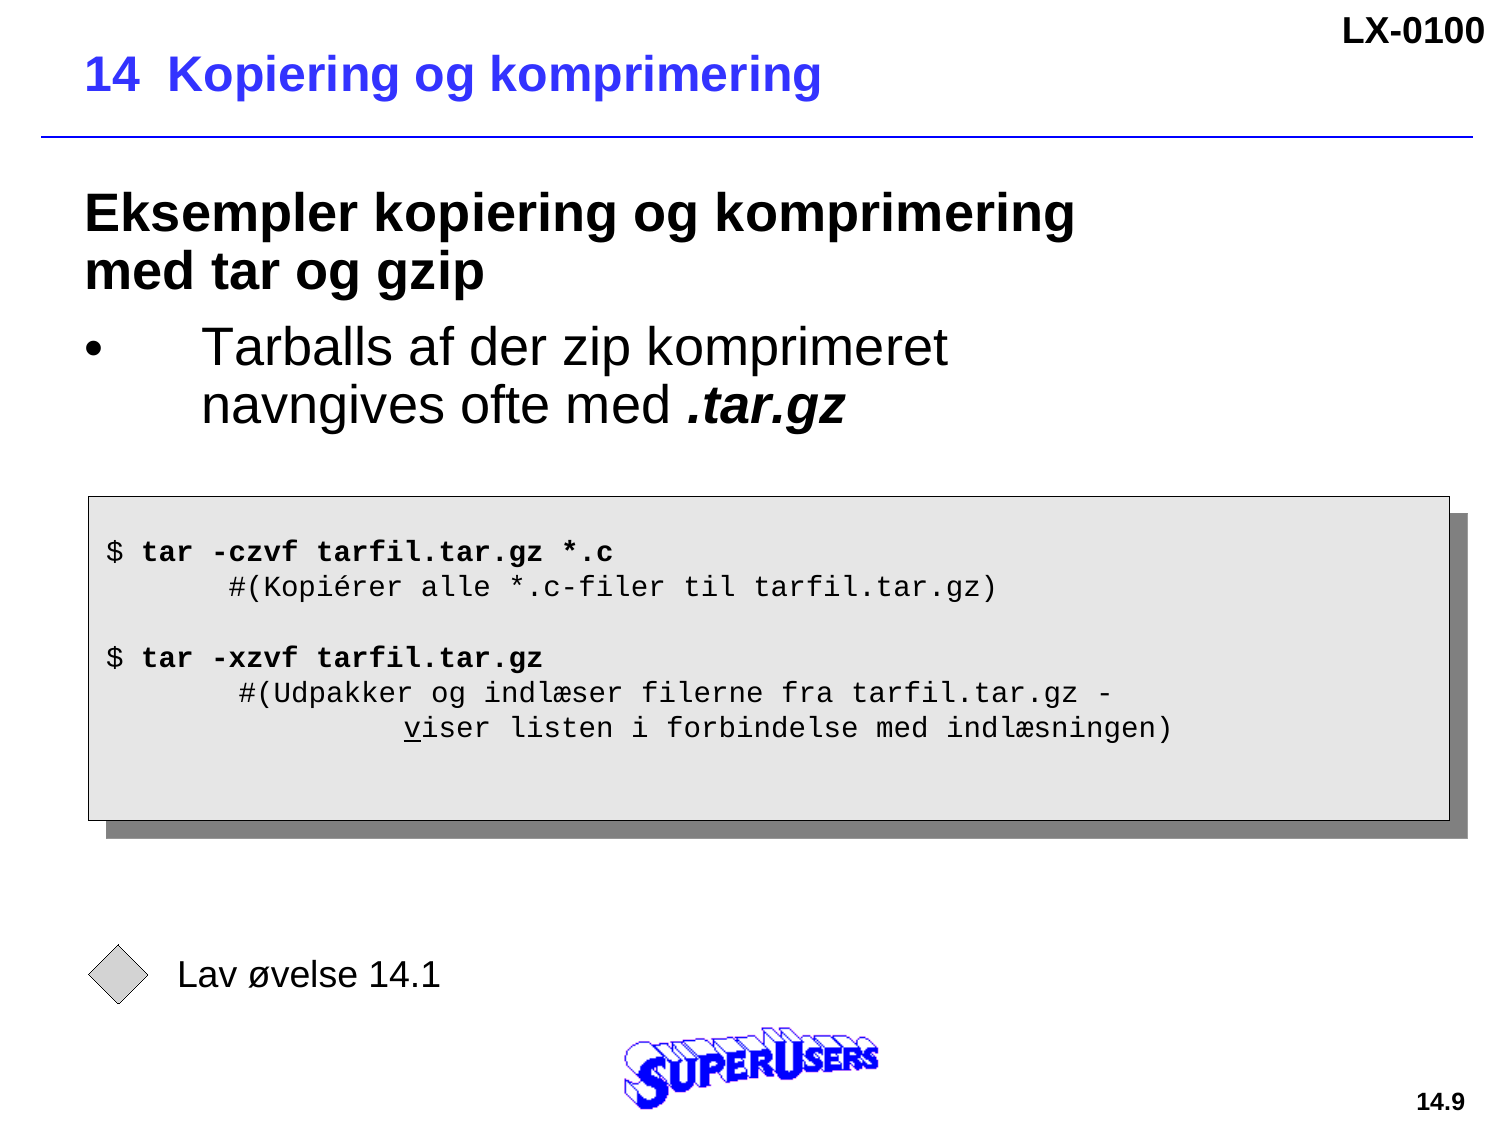

# 14 Kopiering og komprimering
Eksempler kopiering og komprimering
med tar og gzip
 	Tarballs af der zip komprimeret
 	navngives ofte med .tar.gz
 $ tar -czvf tarfil.tar.gz *.c
 #(Kopiérer alle *.c-filer til tarfil.tar.gz)
 $ tar -xzvf tarfil.tar.gz
 	#(Udpakker og indlæser filerne fra tarfil.tar.gz -
 viser listen i forbindelse med indlæsningen)
Lav øvelse 14.1